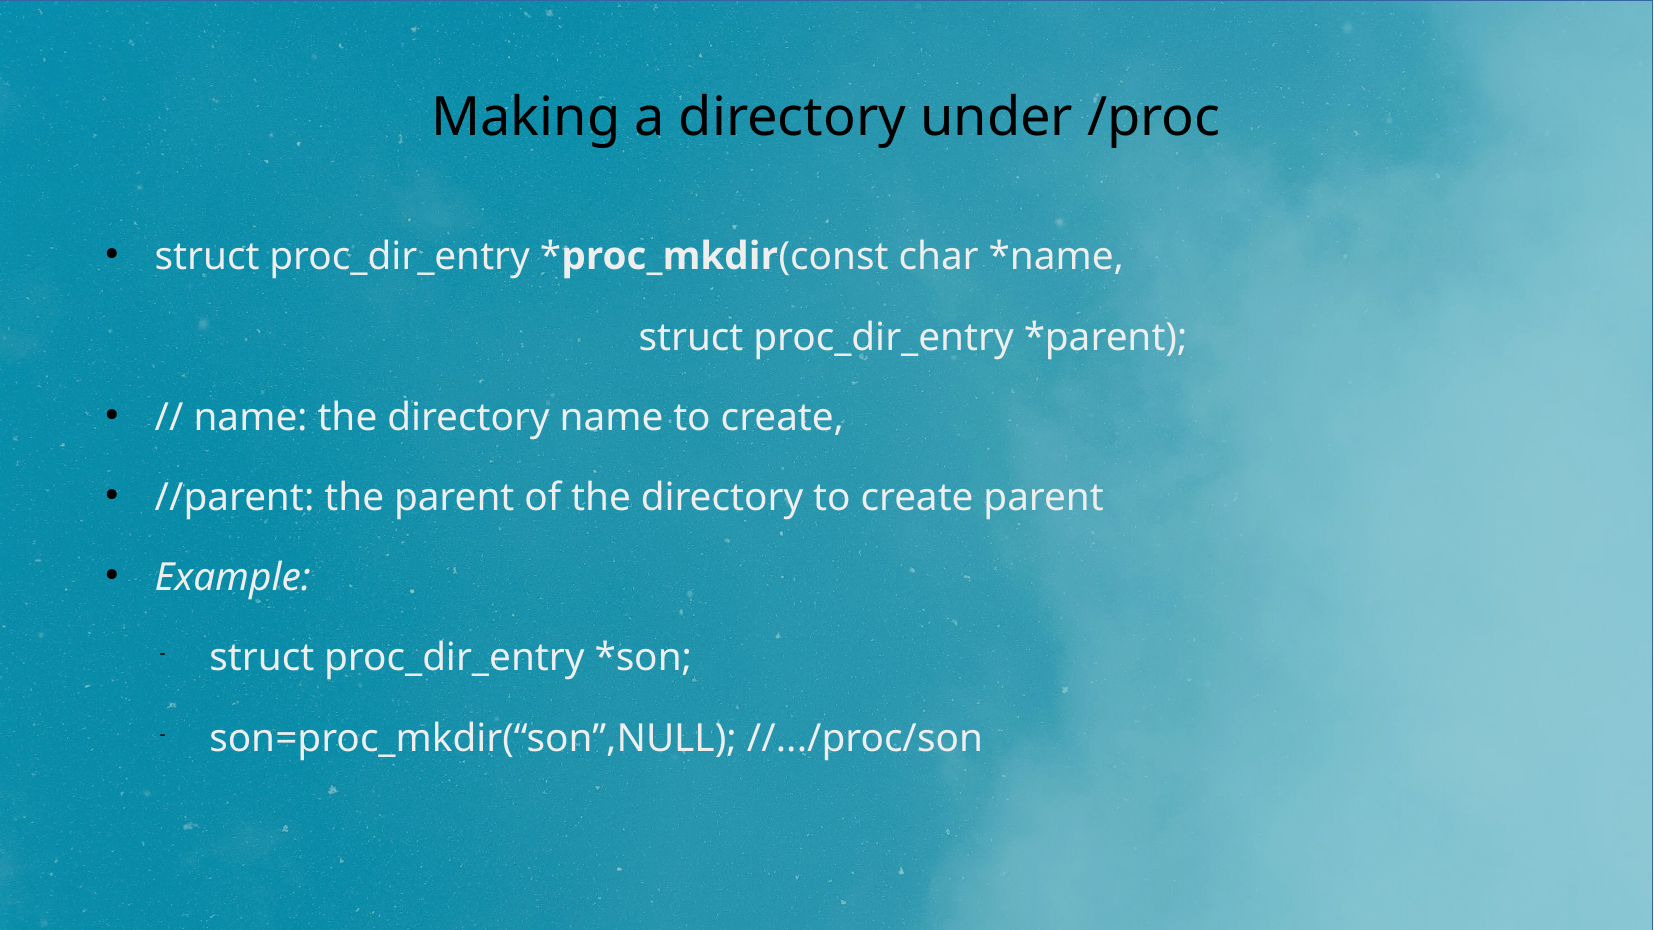

# Making a directory under /proc
struct proc_dir_entry *proc_mkdir(const char *name,
 struct proc_dir_entry *parent);
// name: the directory name to create,
//parent: the parent of the directory to create parent
Example:
struct proc_dir_entry *son;
son=proc_mkdir(“son”,NULL); //.../proc/son